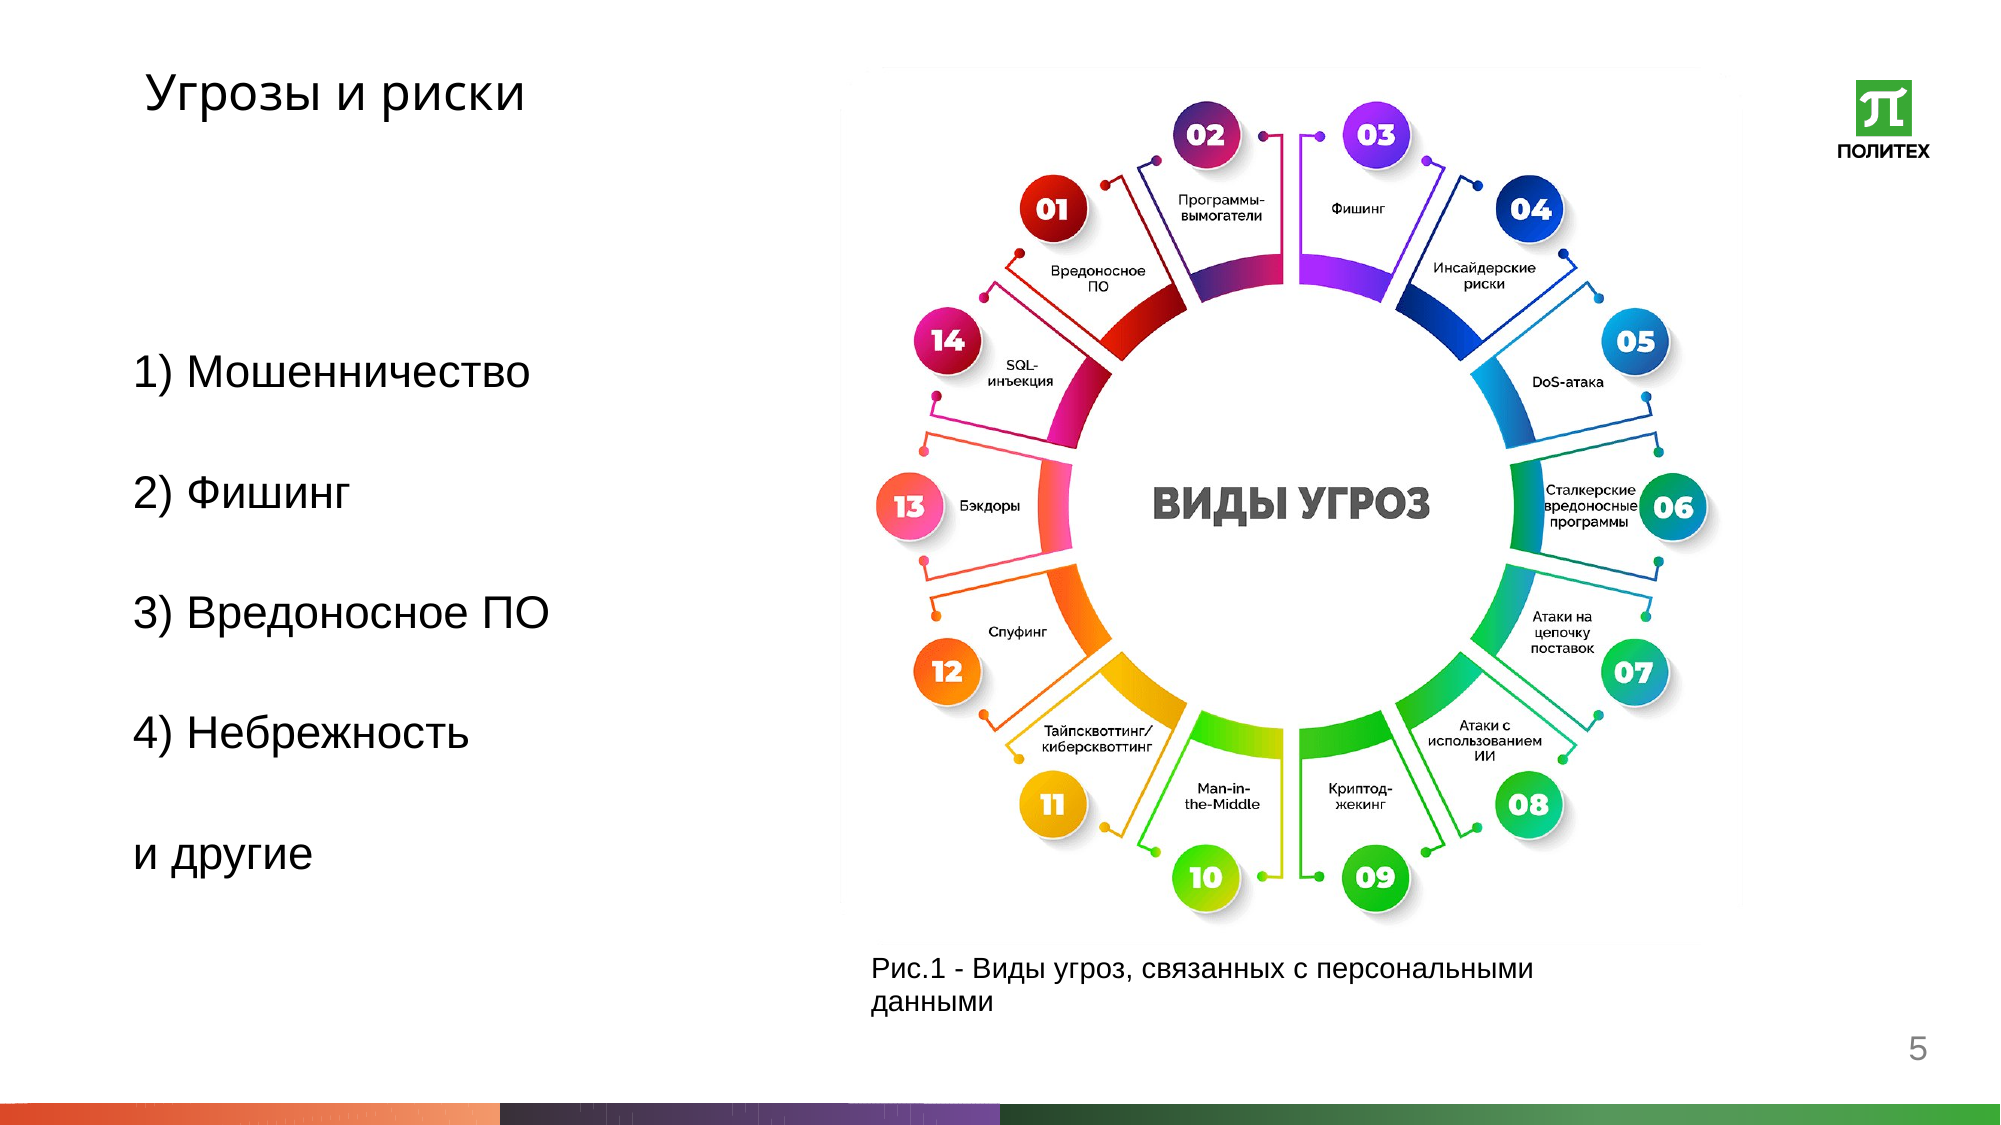

Угрозы и риски
1) Мошенничество
2) Фишинг
3) Вредоносное ПО
4) Небрежность
и другие
Рис.1 - Виды угроз, связанных с персональными данными